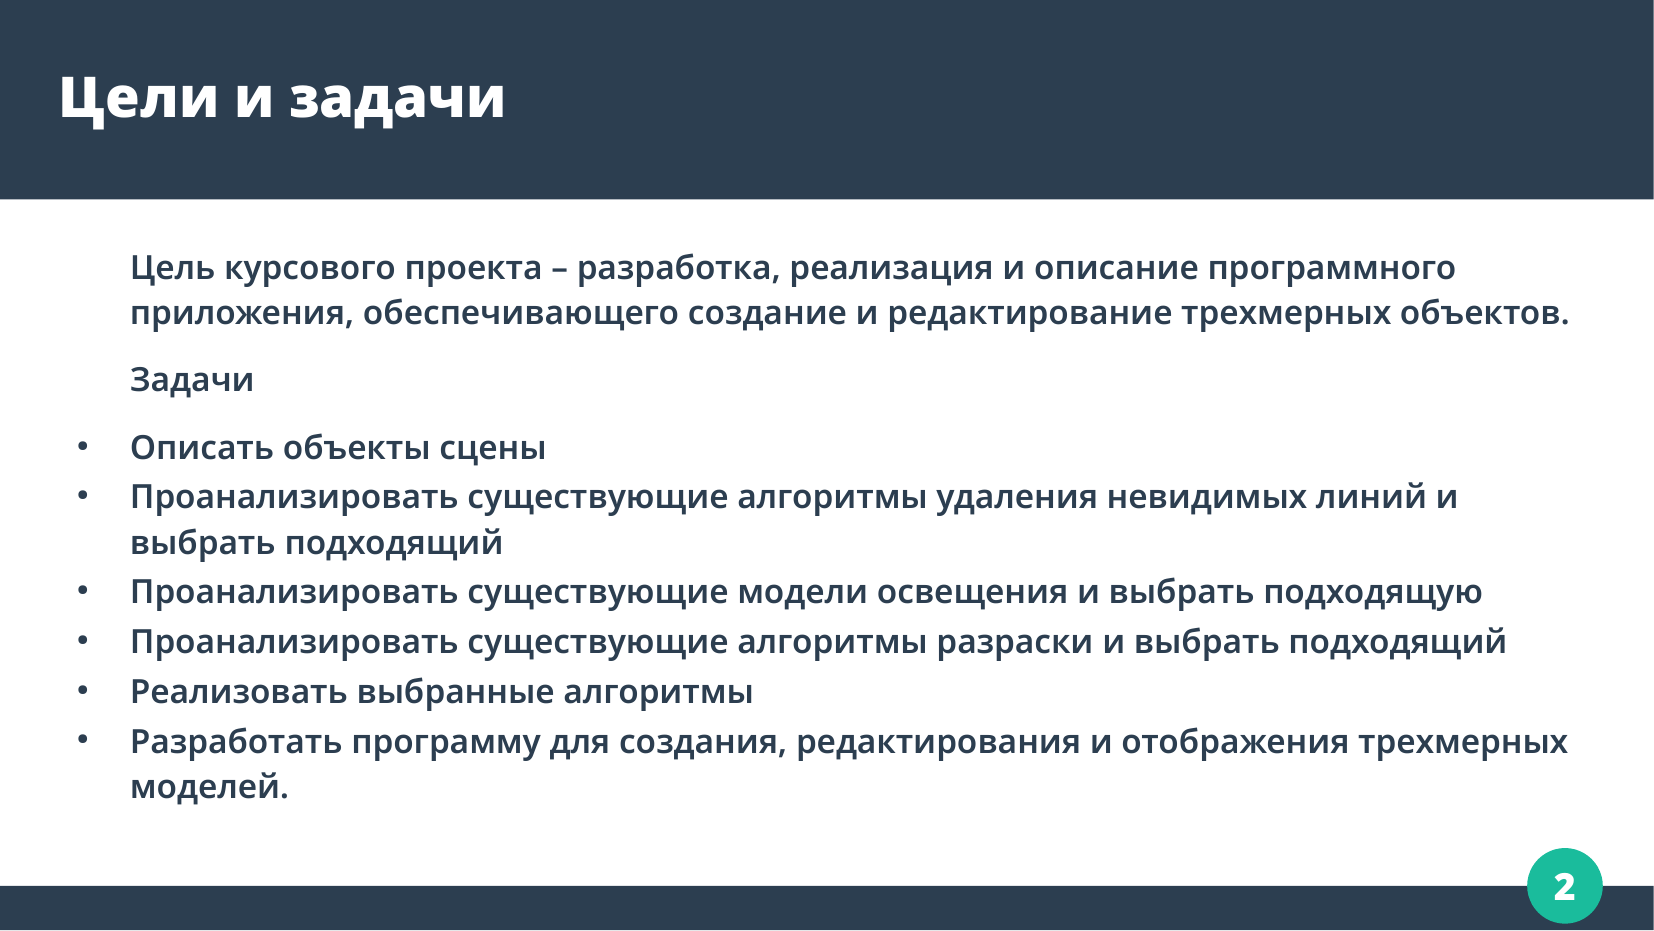

# Цели и задачи
Цель курсового проекта – разработка, реализация и описание программного приложения, обеспечивающего создание и редактирование трехмерных объектов.
Задачи
Описать объекты сцены
Проанализировать существующие алгоритмы удаления невидимых линий и выбрать подходящий
Проанализировать существующие модели освещения и выбрать подходящую
Проанализировать существующие алгоритмы разраски и выбрать подходящий
Реализовать выбранные алгоритмы
Разработать программу для создания, редактирования и отображения трехмерных моделей.